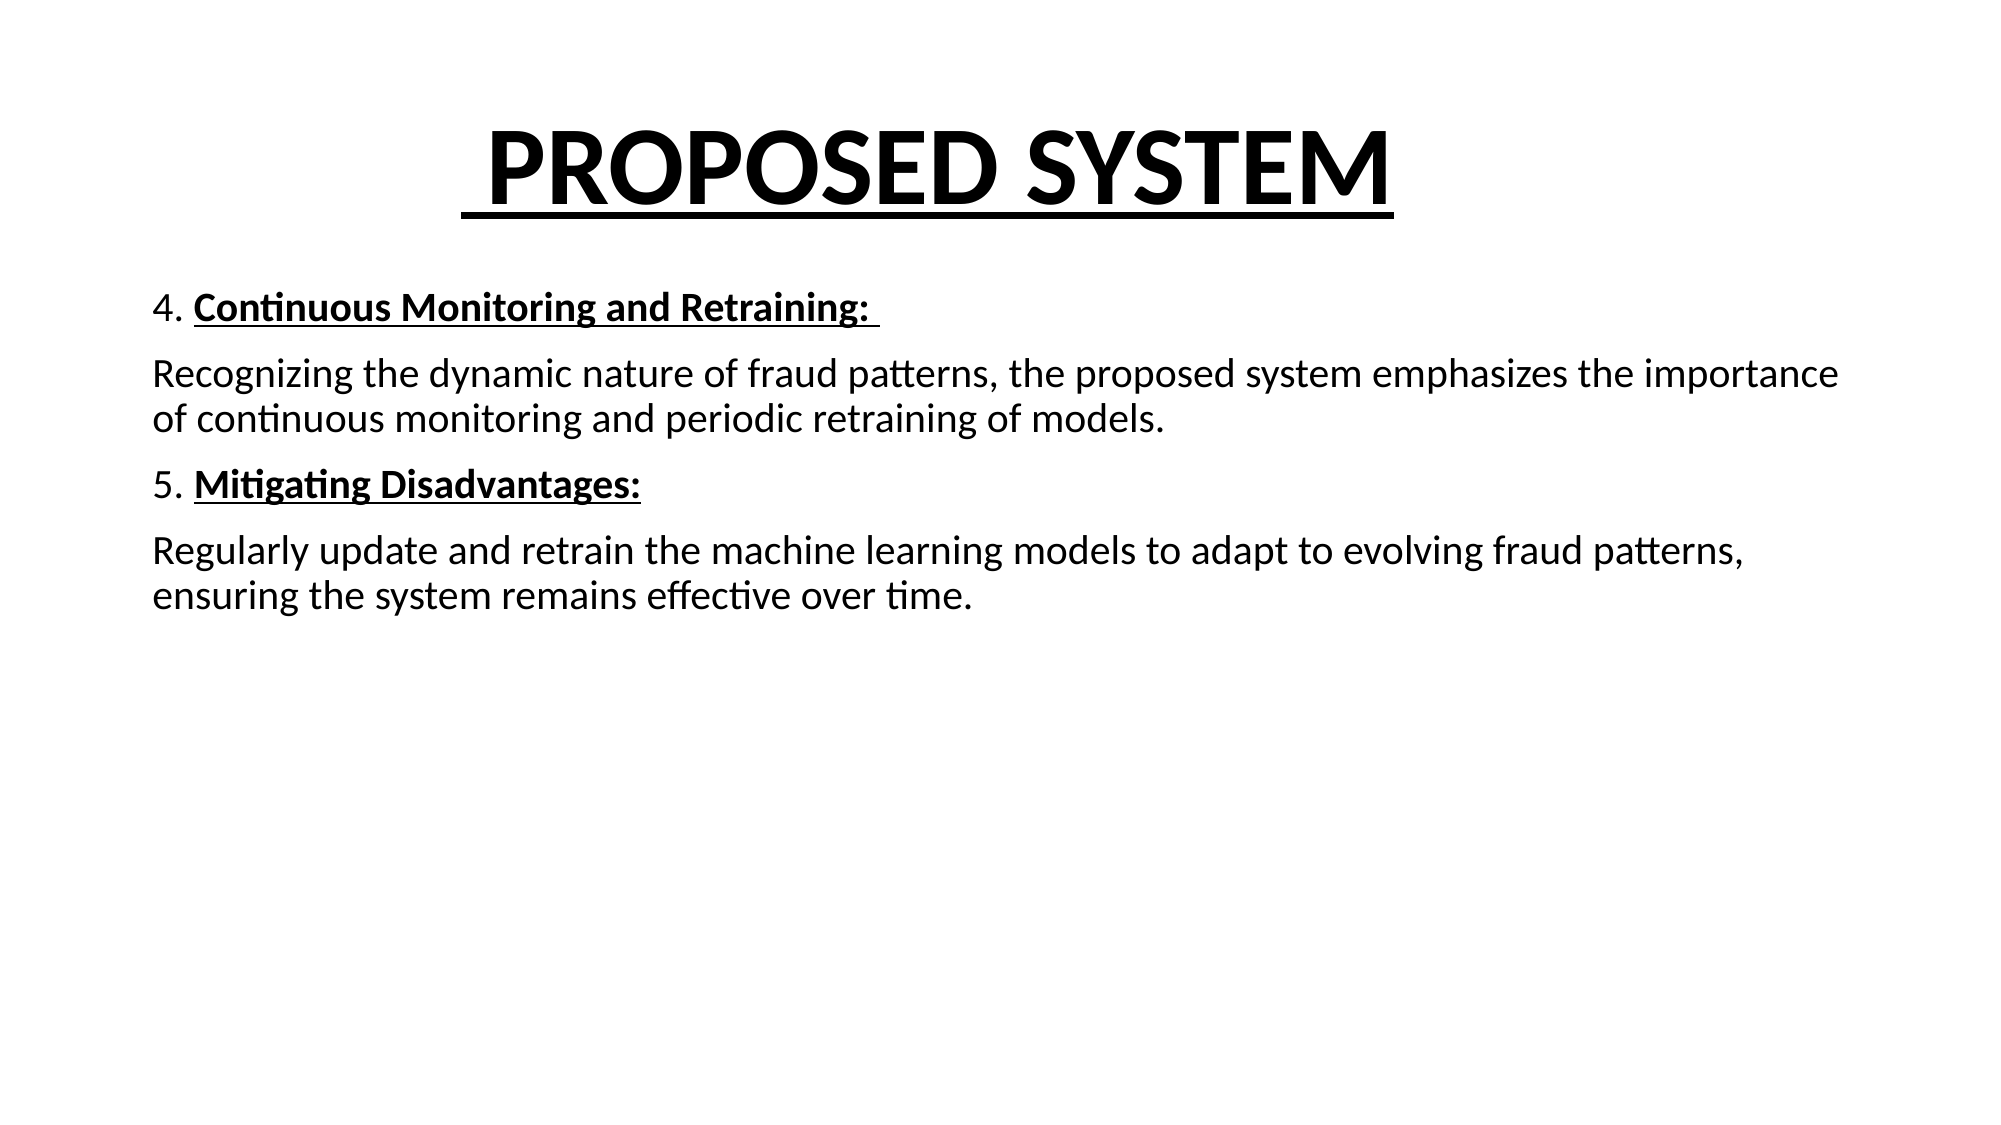

# PROPOSED SYSTEM
4. Continuous Monitoring and Retraining:
Recognizing the dynamic nature of fraud patterns, the proposed system emphasizes the importance of continuous monitoring and periodic retraining of models.
5. Mitigating Disadvantages:
Regularly update and retrain the machine learning models to adapt to evolving fraud patterns, ensuring the system remains effective over time.